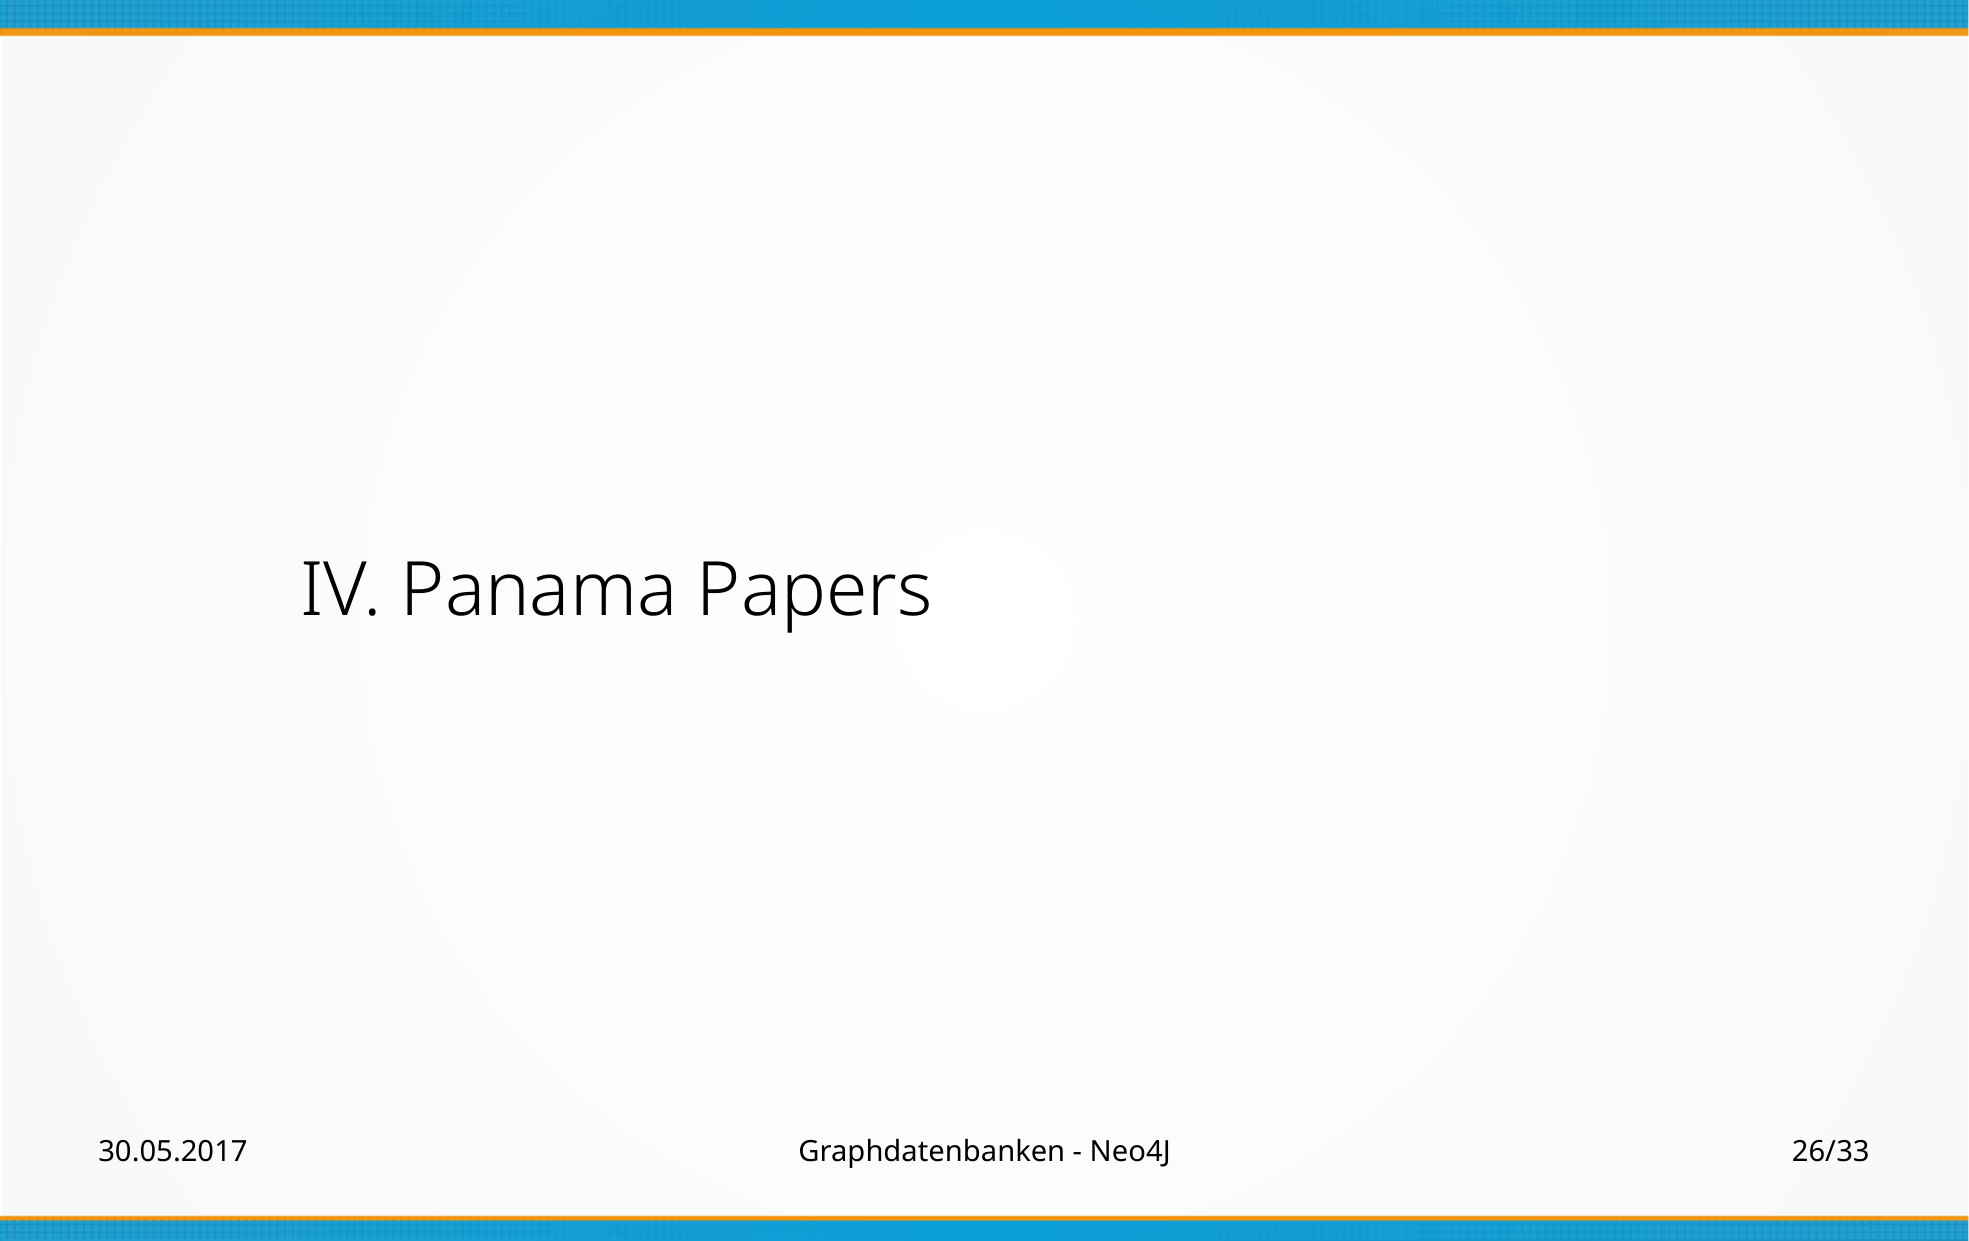

# IV. Panama Papers
30.05.2017
Graphdatenbanken - Neo4J
26